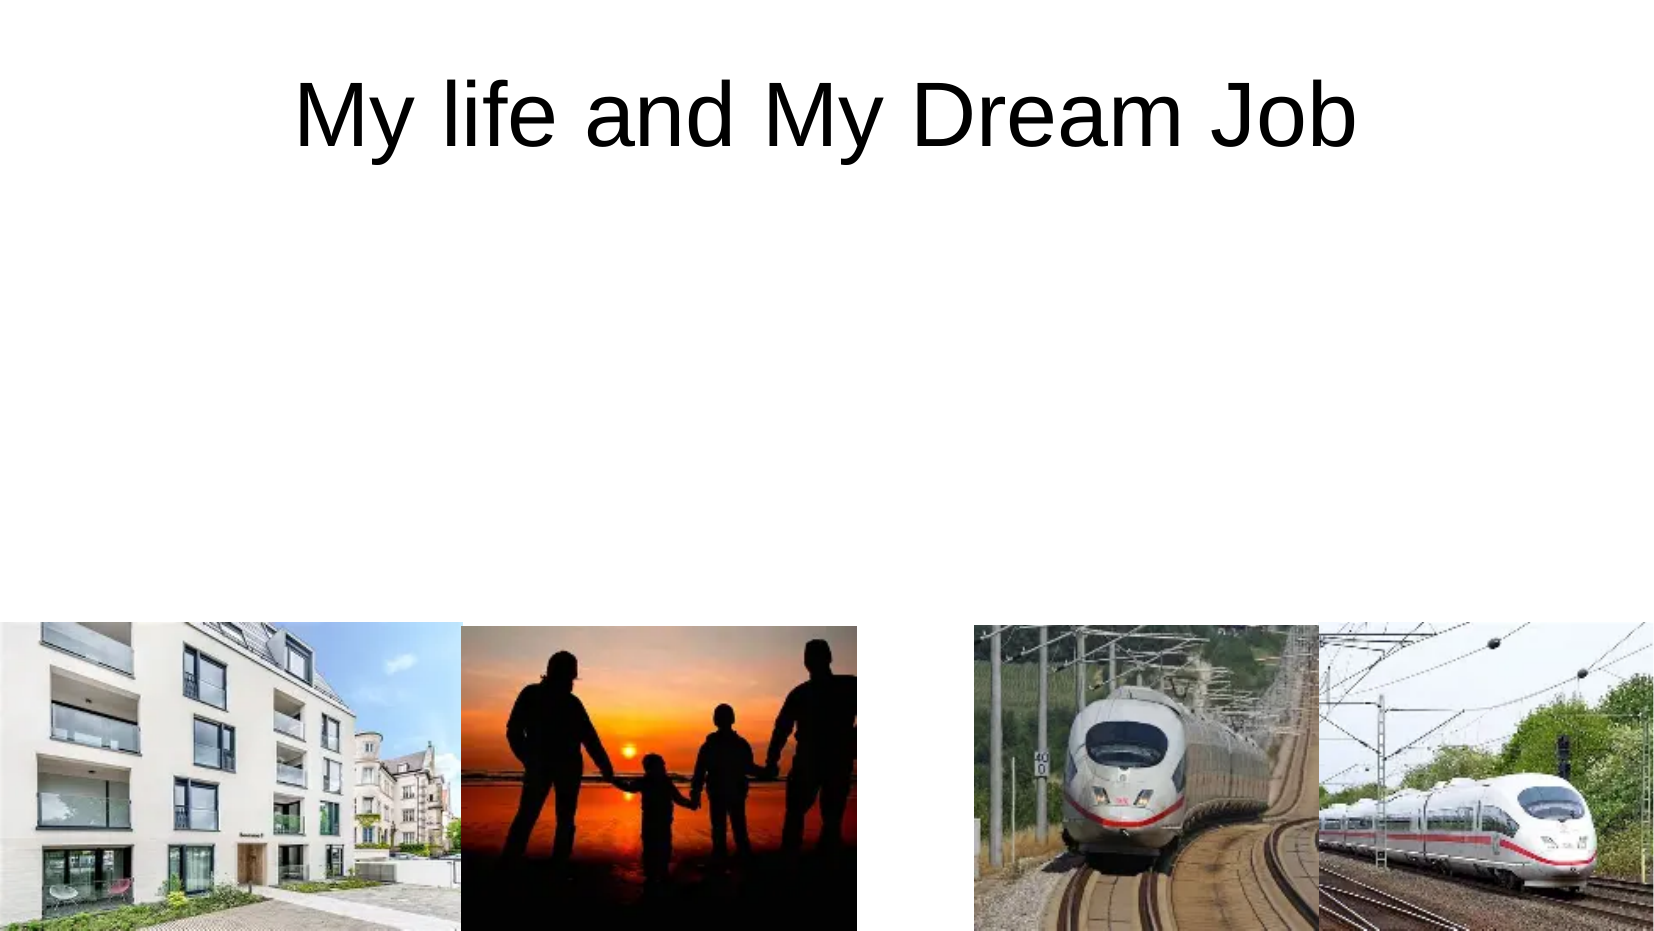

# My life and My Dream Job